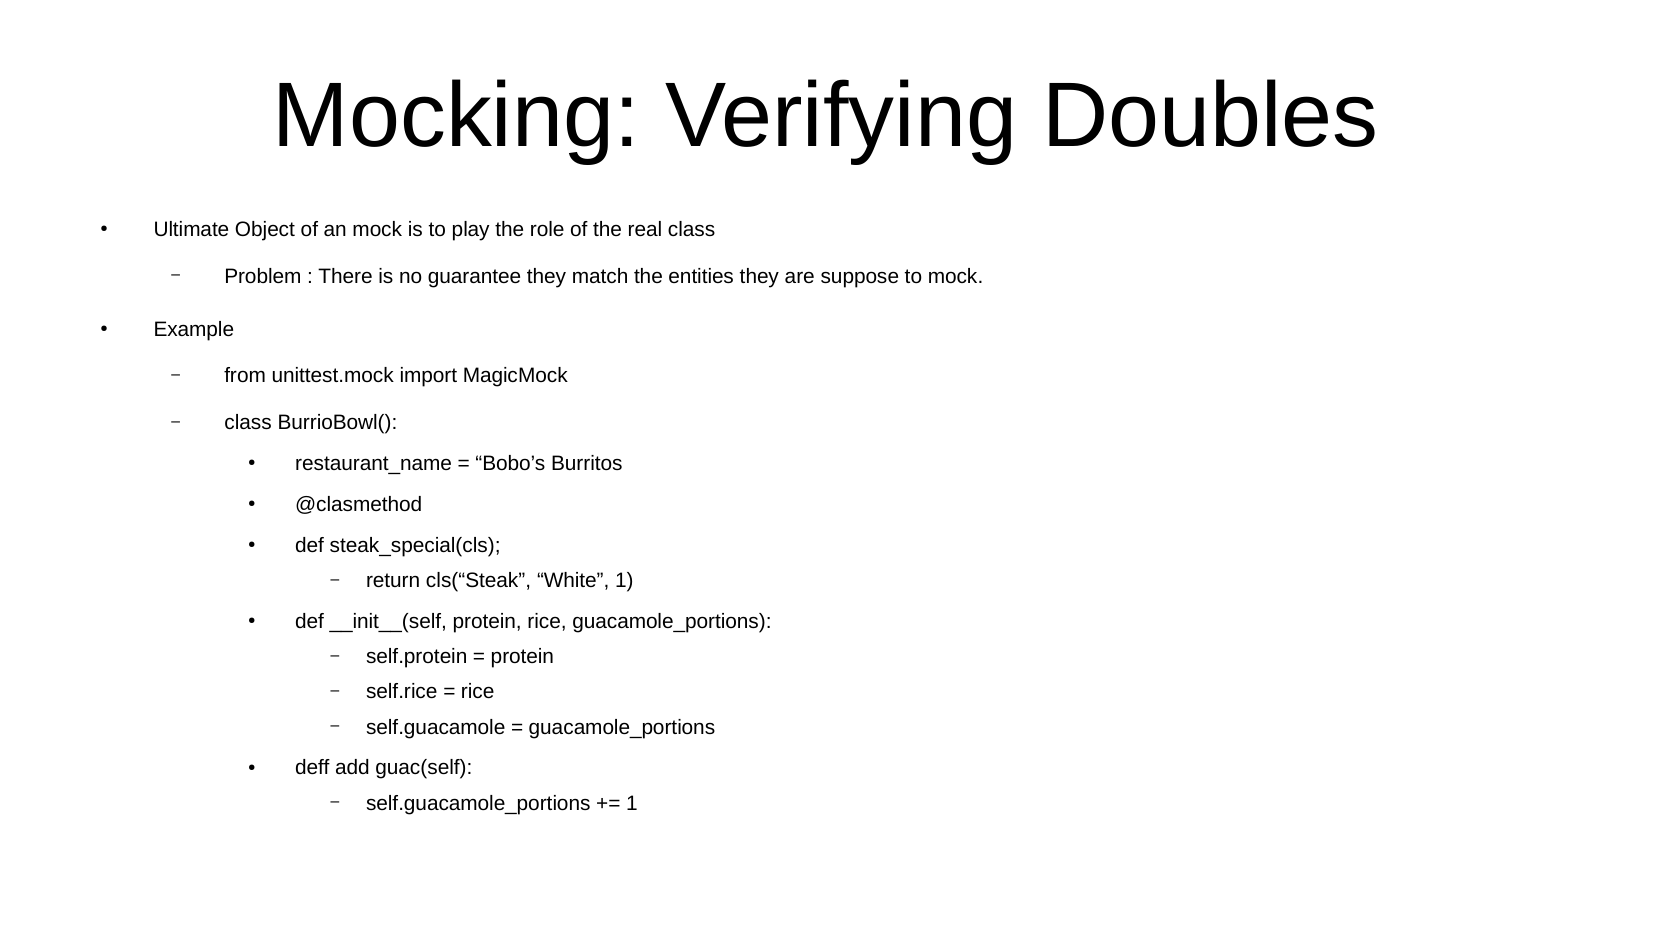

# Mocking: Verifying Doubles
Ultimate Object of an mock is to play the role of the real class
Problem : There is no guarantee they match the entities they are suppose to mock.
Example
from unittest.mock import MagicMock
class BurrioBowl():
restaurant_name = “Bobo’s Burritos
@clasmethod
def steak_special(cls);
return cls(“Steak”, “White”, 1)
def __init__(self, protein, rice, guacamole_portions):
self.protein = protein
self.rice = rice
self.guacamole = guacamole_portions
deff add guac(self):
self.guacamole_portions += 1